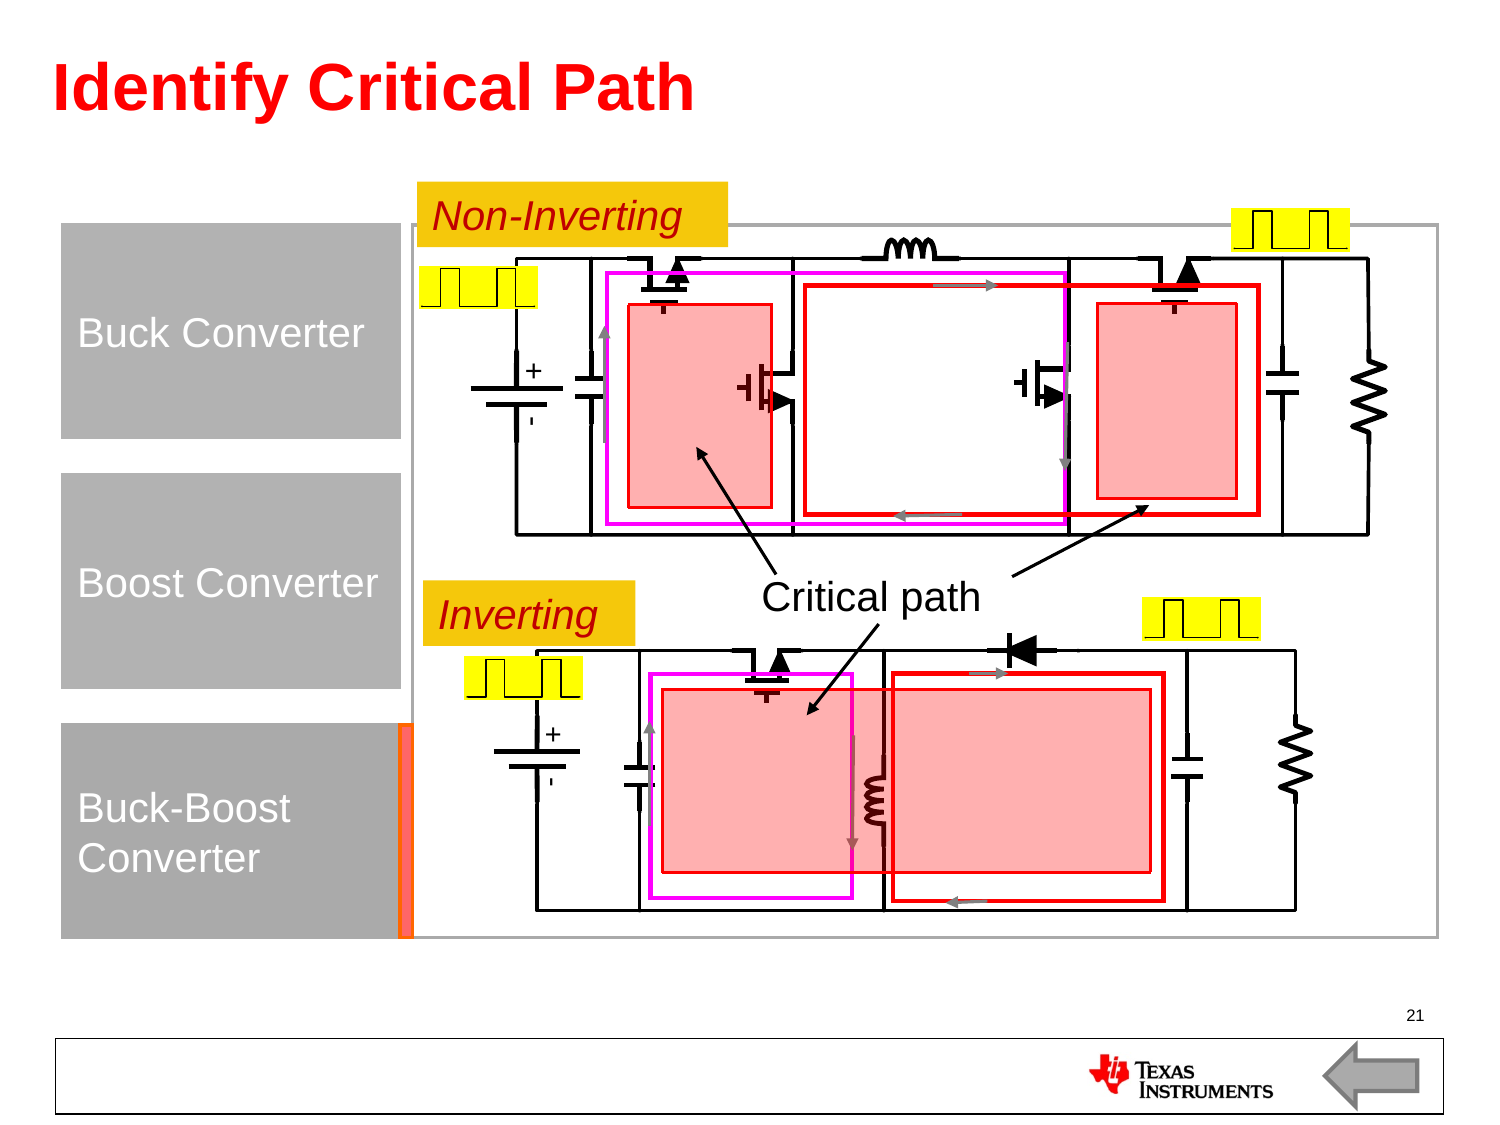

# Identify Critical Path
Non-Inverting
Buck Converter
Critical path
Boost Converter
Inverting
Buck-Boost Converter